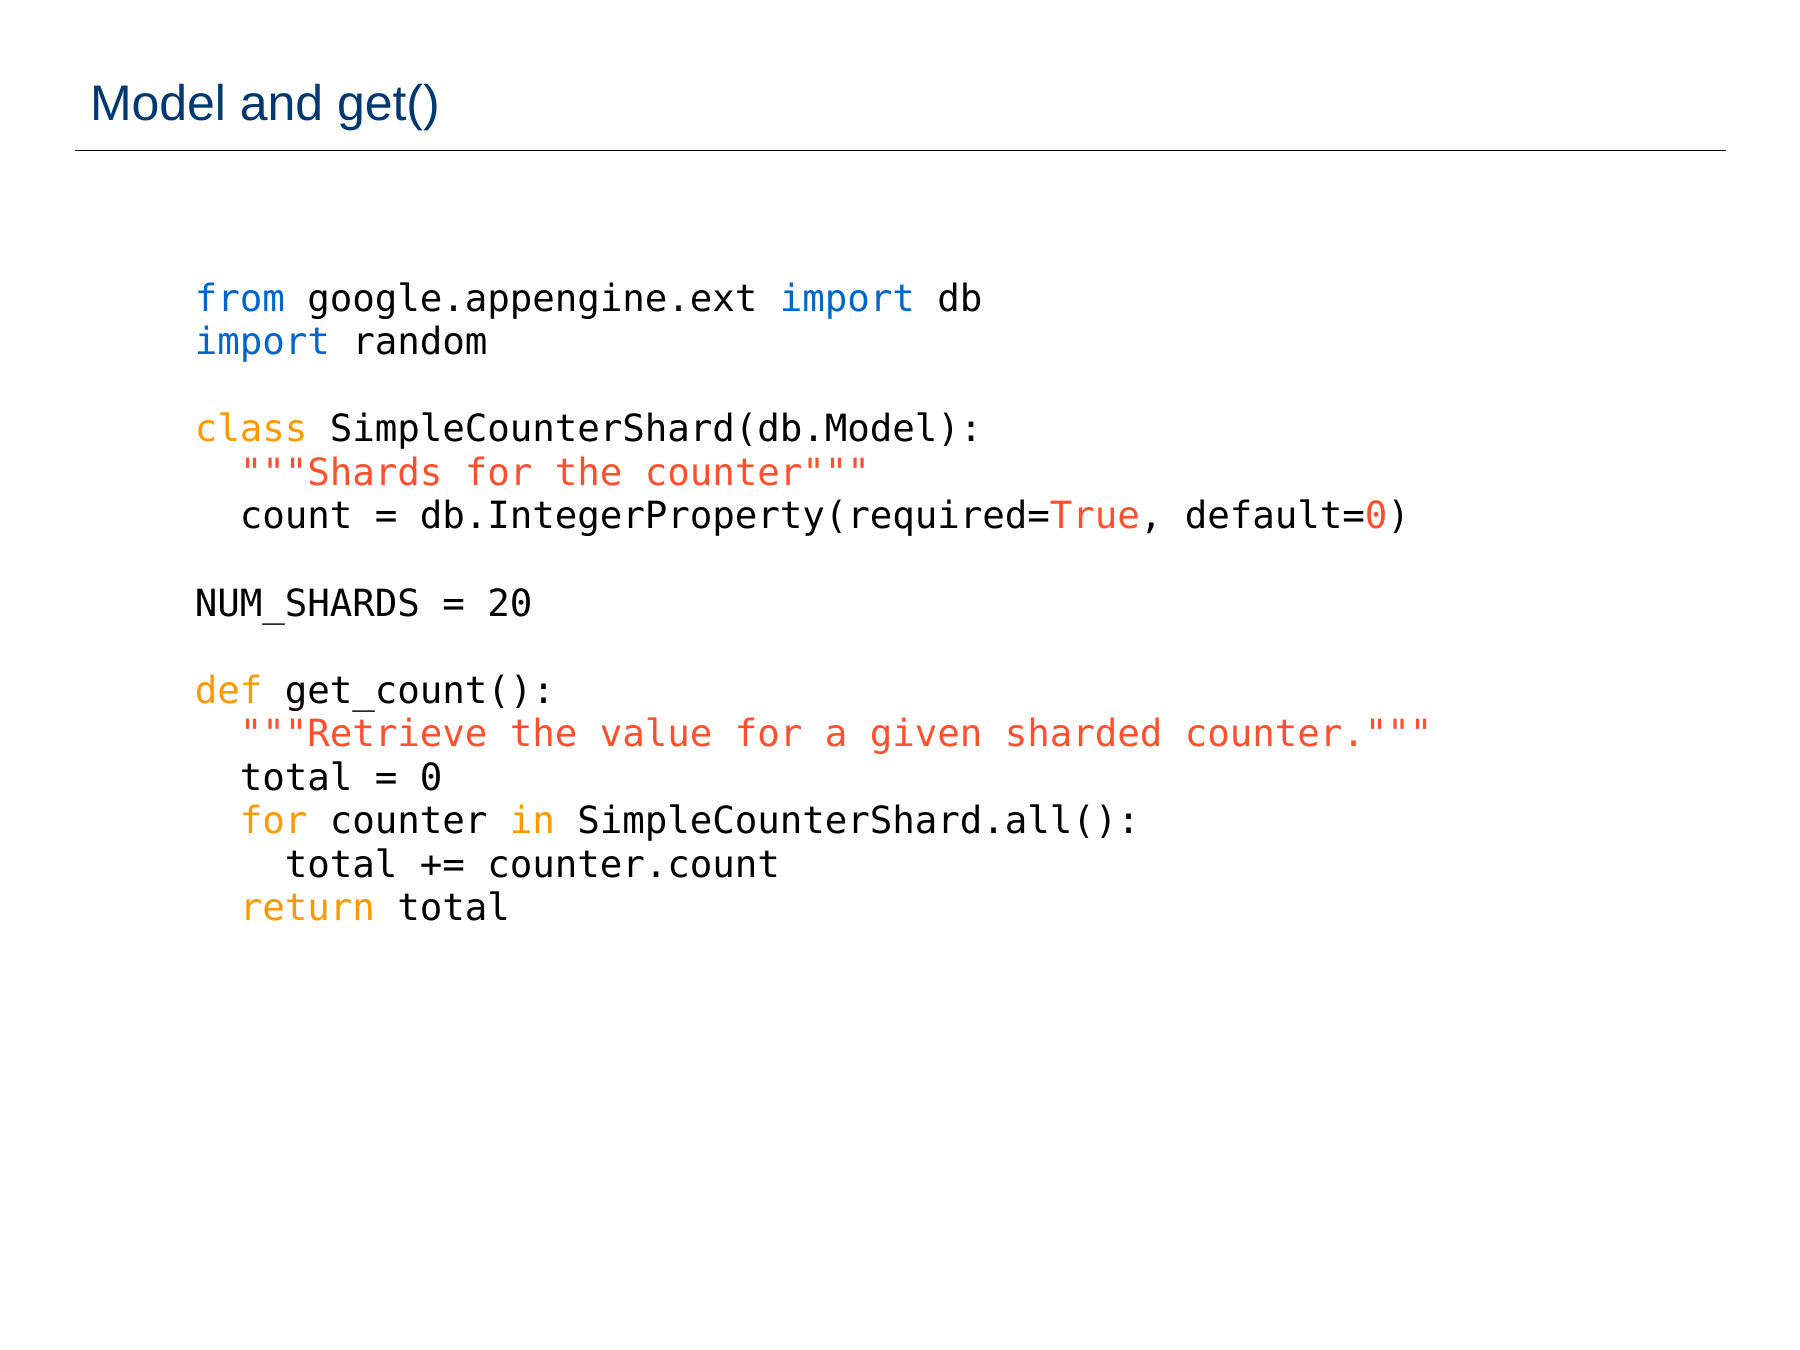

# Model and get()
from google.appengine.ext import db
import random
class SimpleCounterShard(db.Model):
 """Shards for the counter"""
 count = db.IntegerProperty(required=True, default=0)
NUM_SHARDS = 20
def get_count():
 """Retrieve the value for a given sharded counter."""
 total = 0
 for counter in SimpleCounterShard.all():
 total += counter.count
 return total